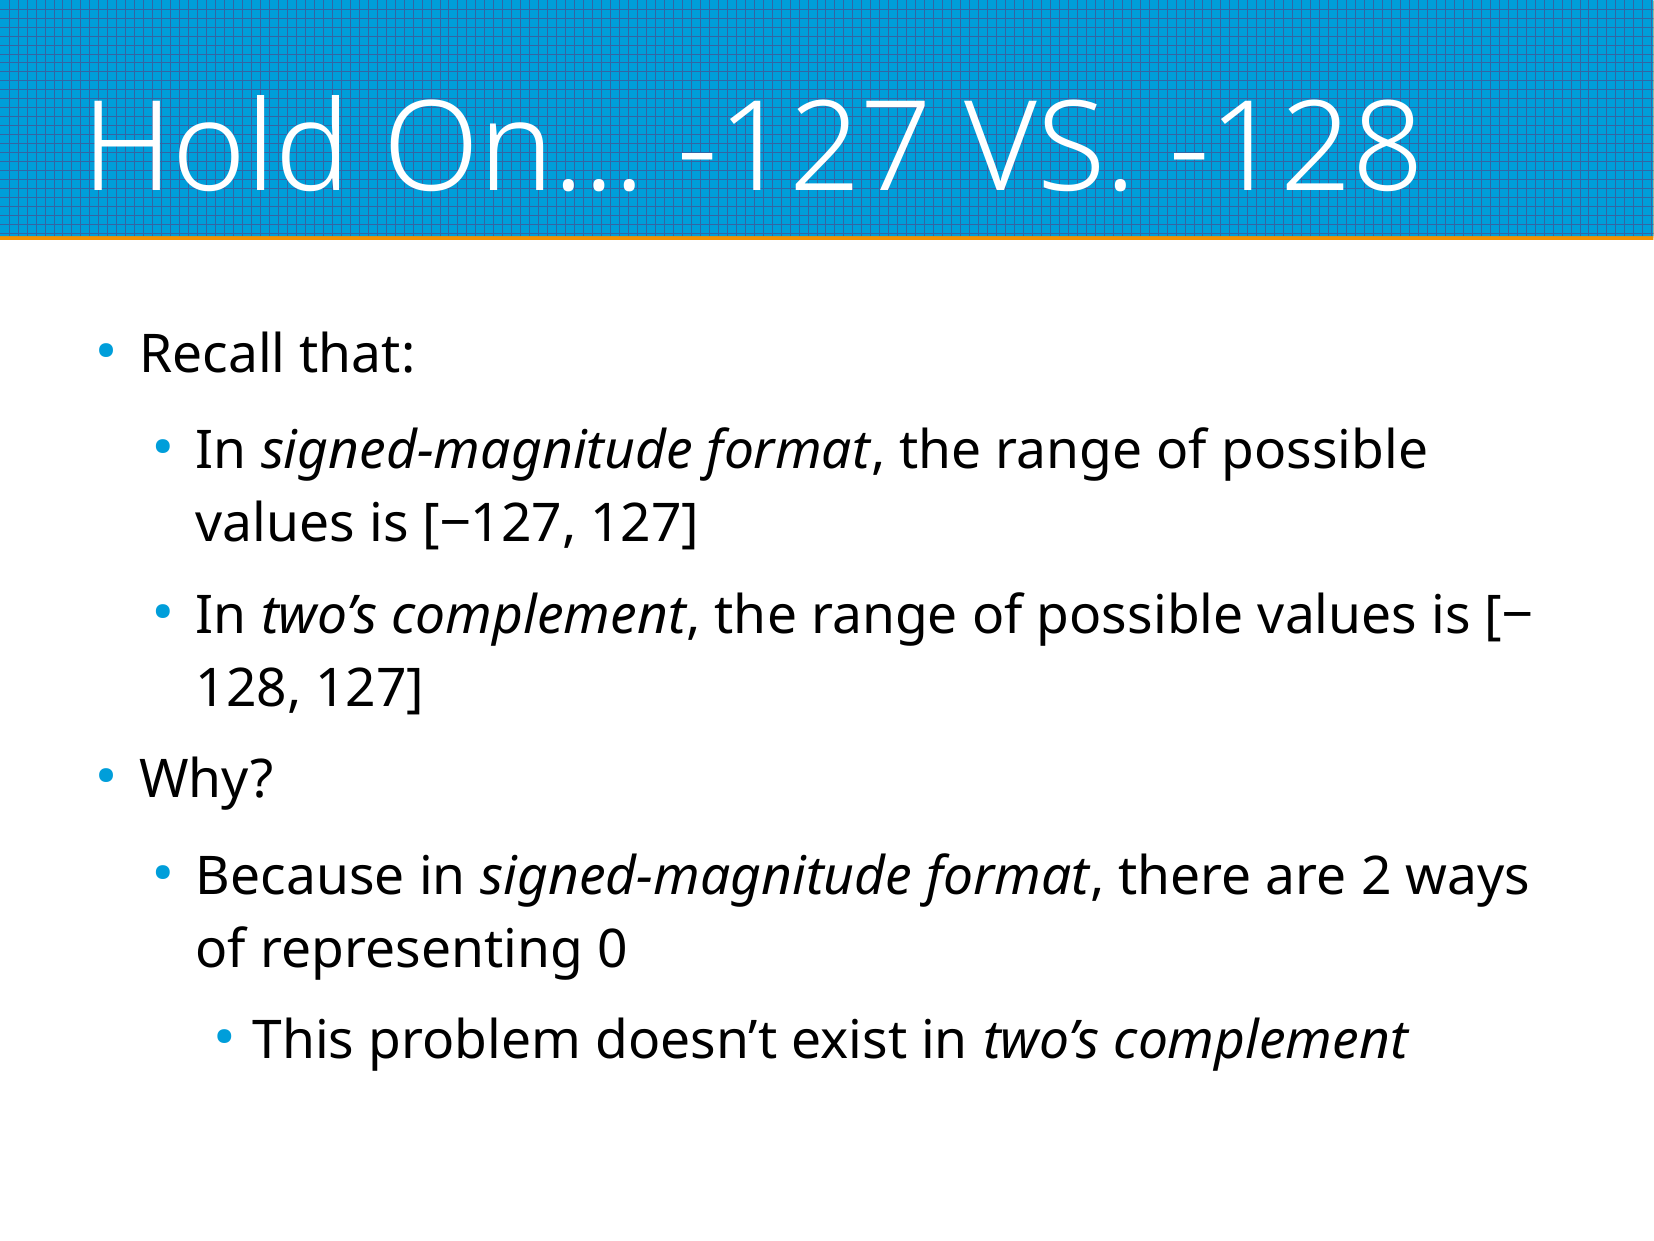

# Hold On… -127 VS. -128
Recall that:
In signed-magnitude format, the range of possible values is [‒127, 127]
In two’s complement, the range of possible values is [‒128, 127]
Why?
Because in signed-magnitude format, there are 2 ways of representing 0
This problem doesn’t exist in two’s complement